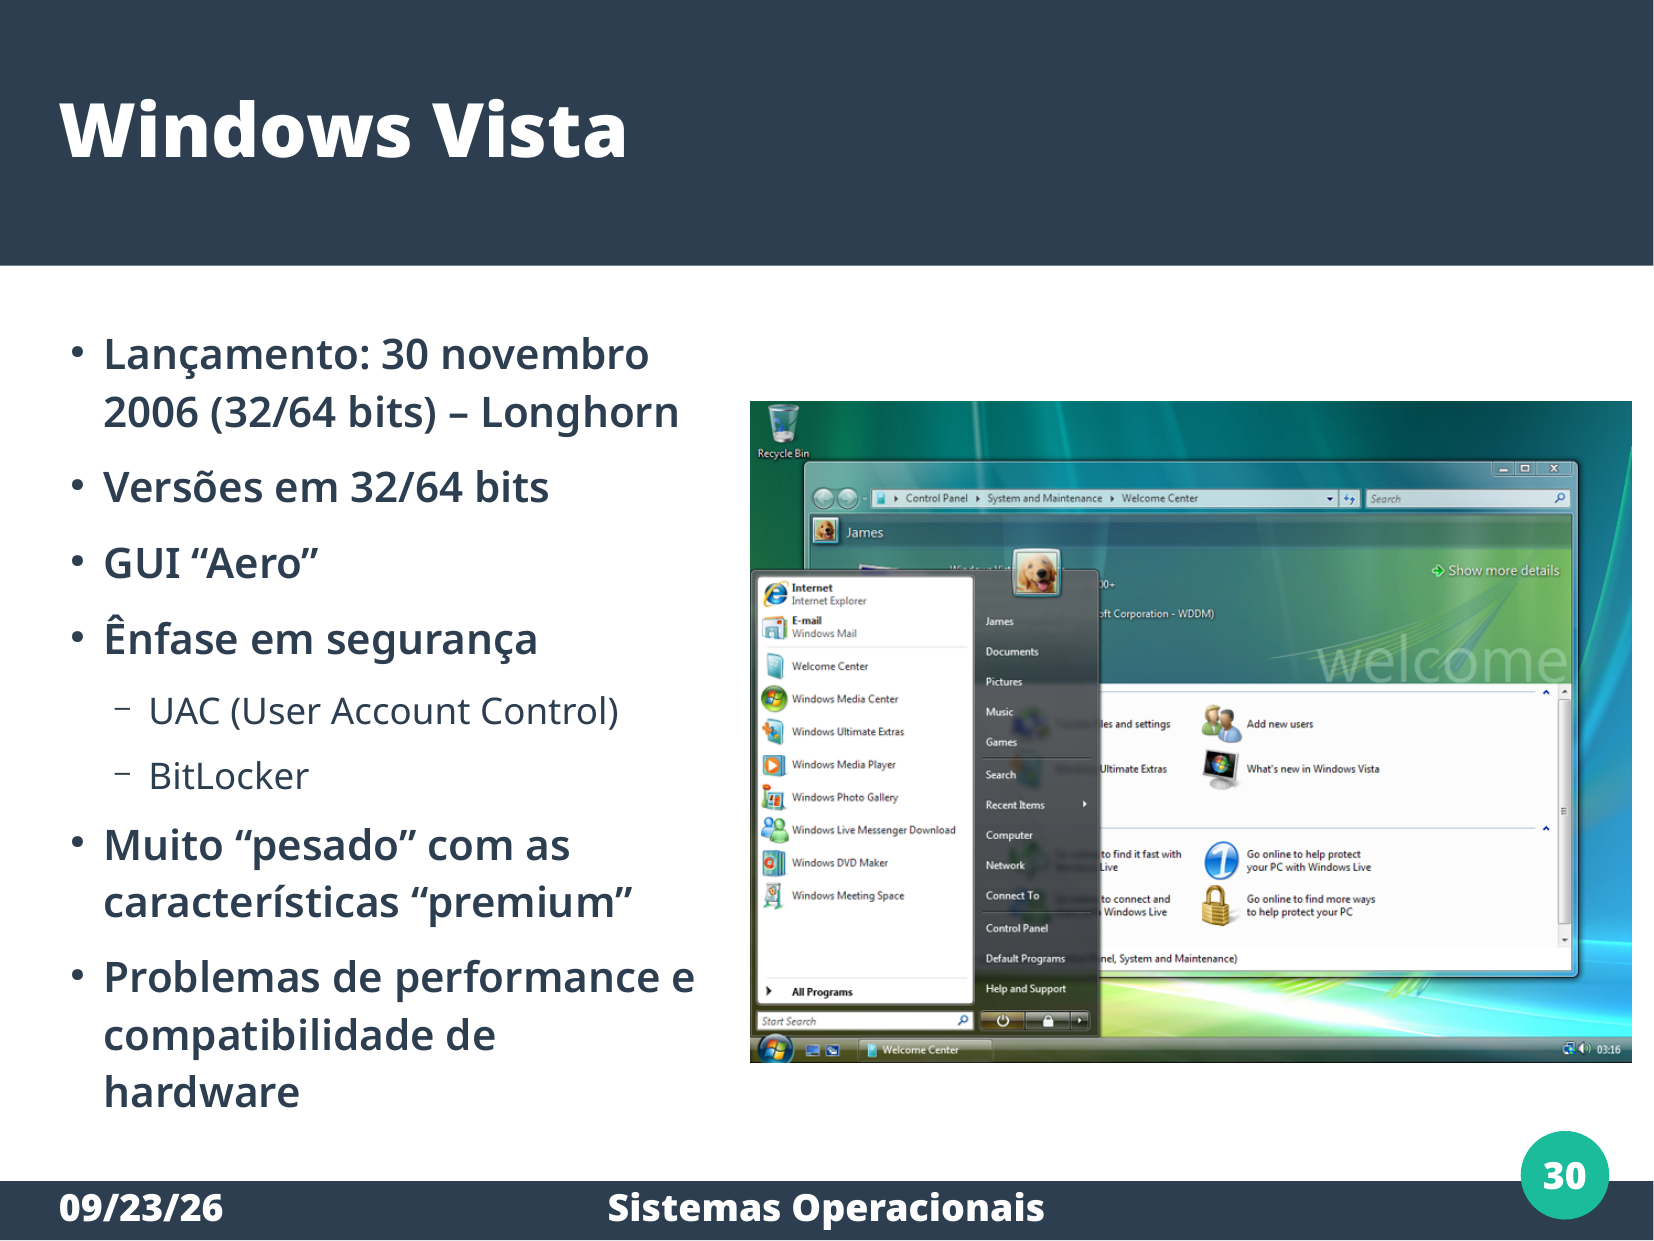

Windows Vista
# Lançamento: 30 novembro 2006 (32/64 bits) – Longhorn
Versões em 32/64 bits
GUI “Aero”
Ênfase em segurança
UAC (User Account Control)
BitLocker
Muito “pesado” com as características “premium”
Problemas de performance e compatibilidade de hardware
30
Sistemas Operacionais